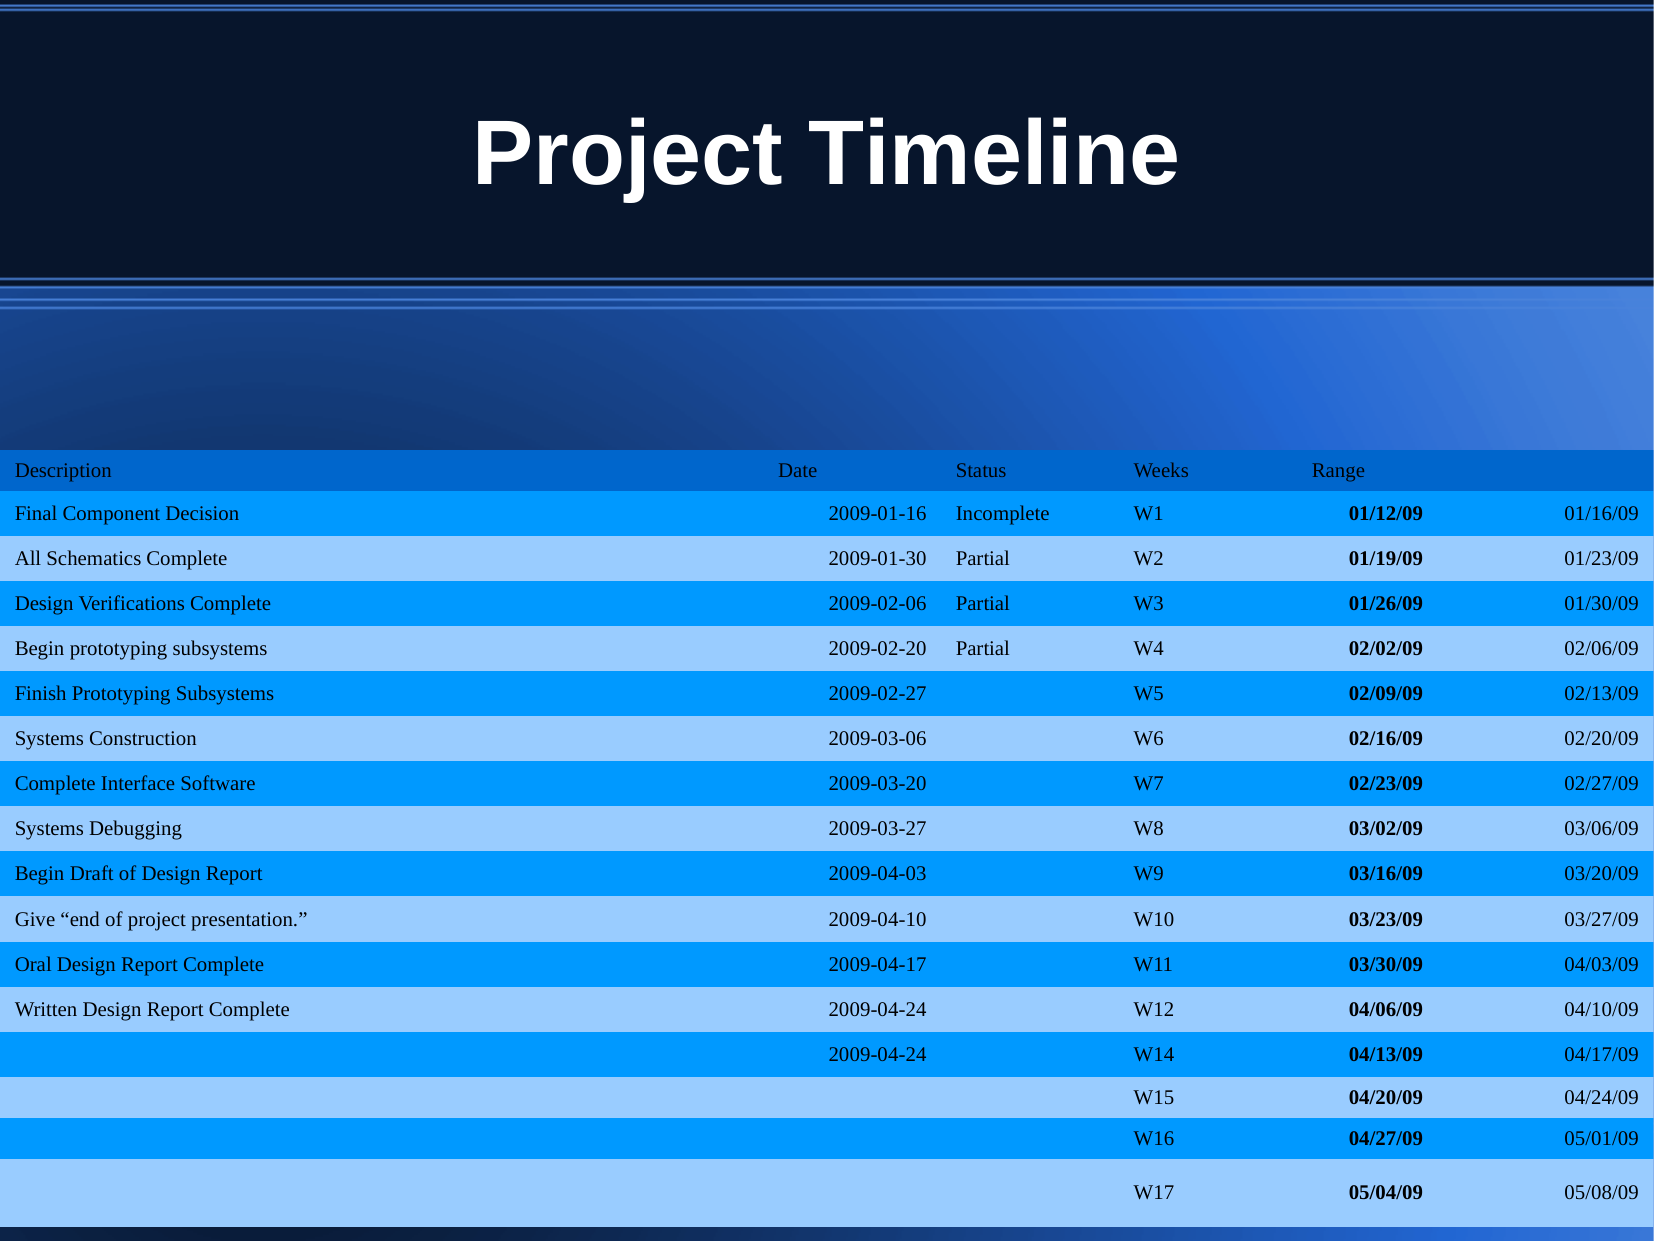

# Project Timeline
| Description | Date | Status | Weeks | Range | |
| --- | --- | --- | --- | --- | --- |
| Final Component Decision | 2009-01-16 | Incomplete | W1 | 01/12/09 | 01/16/09 |
| All Schematics Complete | 2009-01-30 | Partial | W2 | 01/19/09 | 01/23/09 |
| Design Verifications Complete | 2009-02-06 | Partial | W3 | 01/26/09 | 01/30/09 |
| Begin prototyping subsystems | 2009-02-20 | Partial | W4 | 02/02/09 | 02/06/09 |
| Finish Prototyping Subsystems | 2009-02-27 | | W5 | 02/09/09 | 02/13/09 |
| Systems Construction | 2009-03-06 | | W6 | 02/16/09 | 02/20/09 |
| Complete Interface Software | 2009-03-20 | | W7 | 02/23/09 | 02/27/09 |
| Systems Debugging | 2009-03-27 | | W8 | 03/02/09 | 03/06/09 |
| Begin Draft of Design Report | 2009-04-03 | | W9 | 03/16/09 | 03/20/09 |
| Give “end of project presentation.” | 2009-04-10 | | W10 | 03/23/09 | 03/27/09 |
| Oral Design Report Complete | 2009-04-17 | | W11 | 03/30/09 | 04/03/09 |
| Written Design Report Complete | 2009-04-24 | | W12 | 04/06/09 | 04/10/09 |
| | 2009-04-24 | | W14 | 04/13/09 | 04/17/09 |
| | | | W15 | 04/20/09 | 04/24/09 |
| | | | W16 | 04/27/09 | 05/01/09 |
| | | | W17 | 05/04/09 | 05/08/09 |